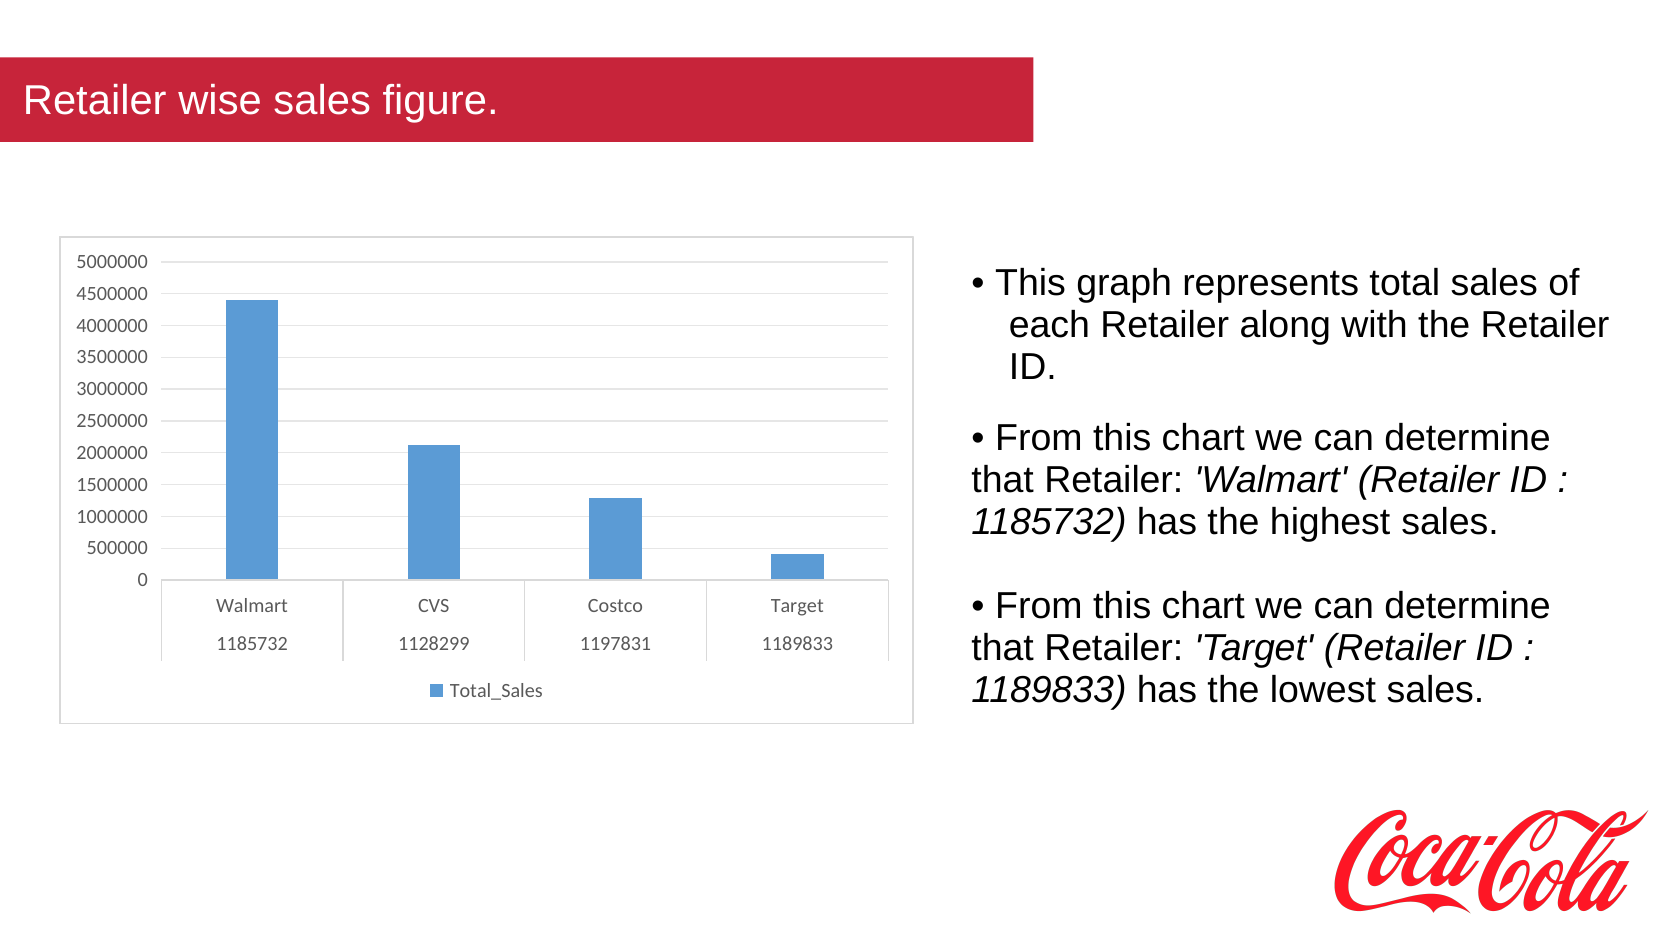

# Retailer wise sales figure.
• This graph represents total sales of each Retailer along with the Retailer ID.
• From this chart we can determine that Retailer: 'Walmart' (Retailer ID : 1185732) has the highest sales.
• From this chart we can determine that Retailer: 'Target' (Retailer ID : 1189833) has the lowest sales.